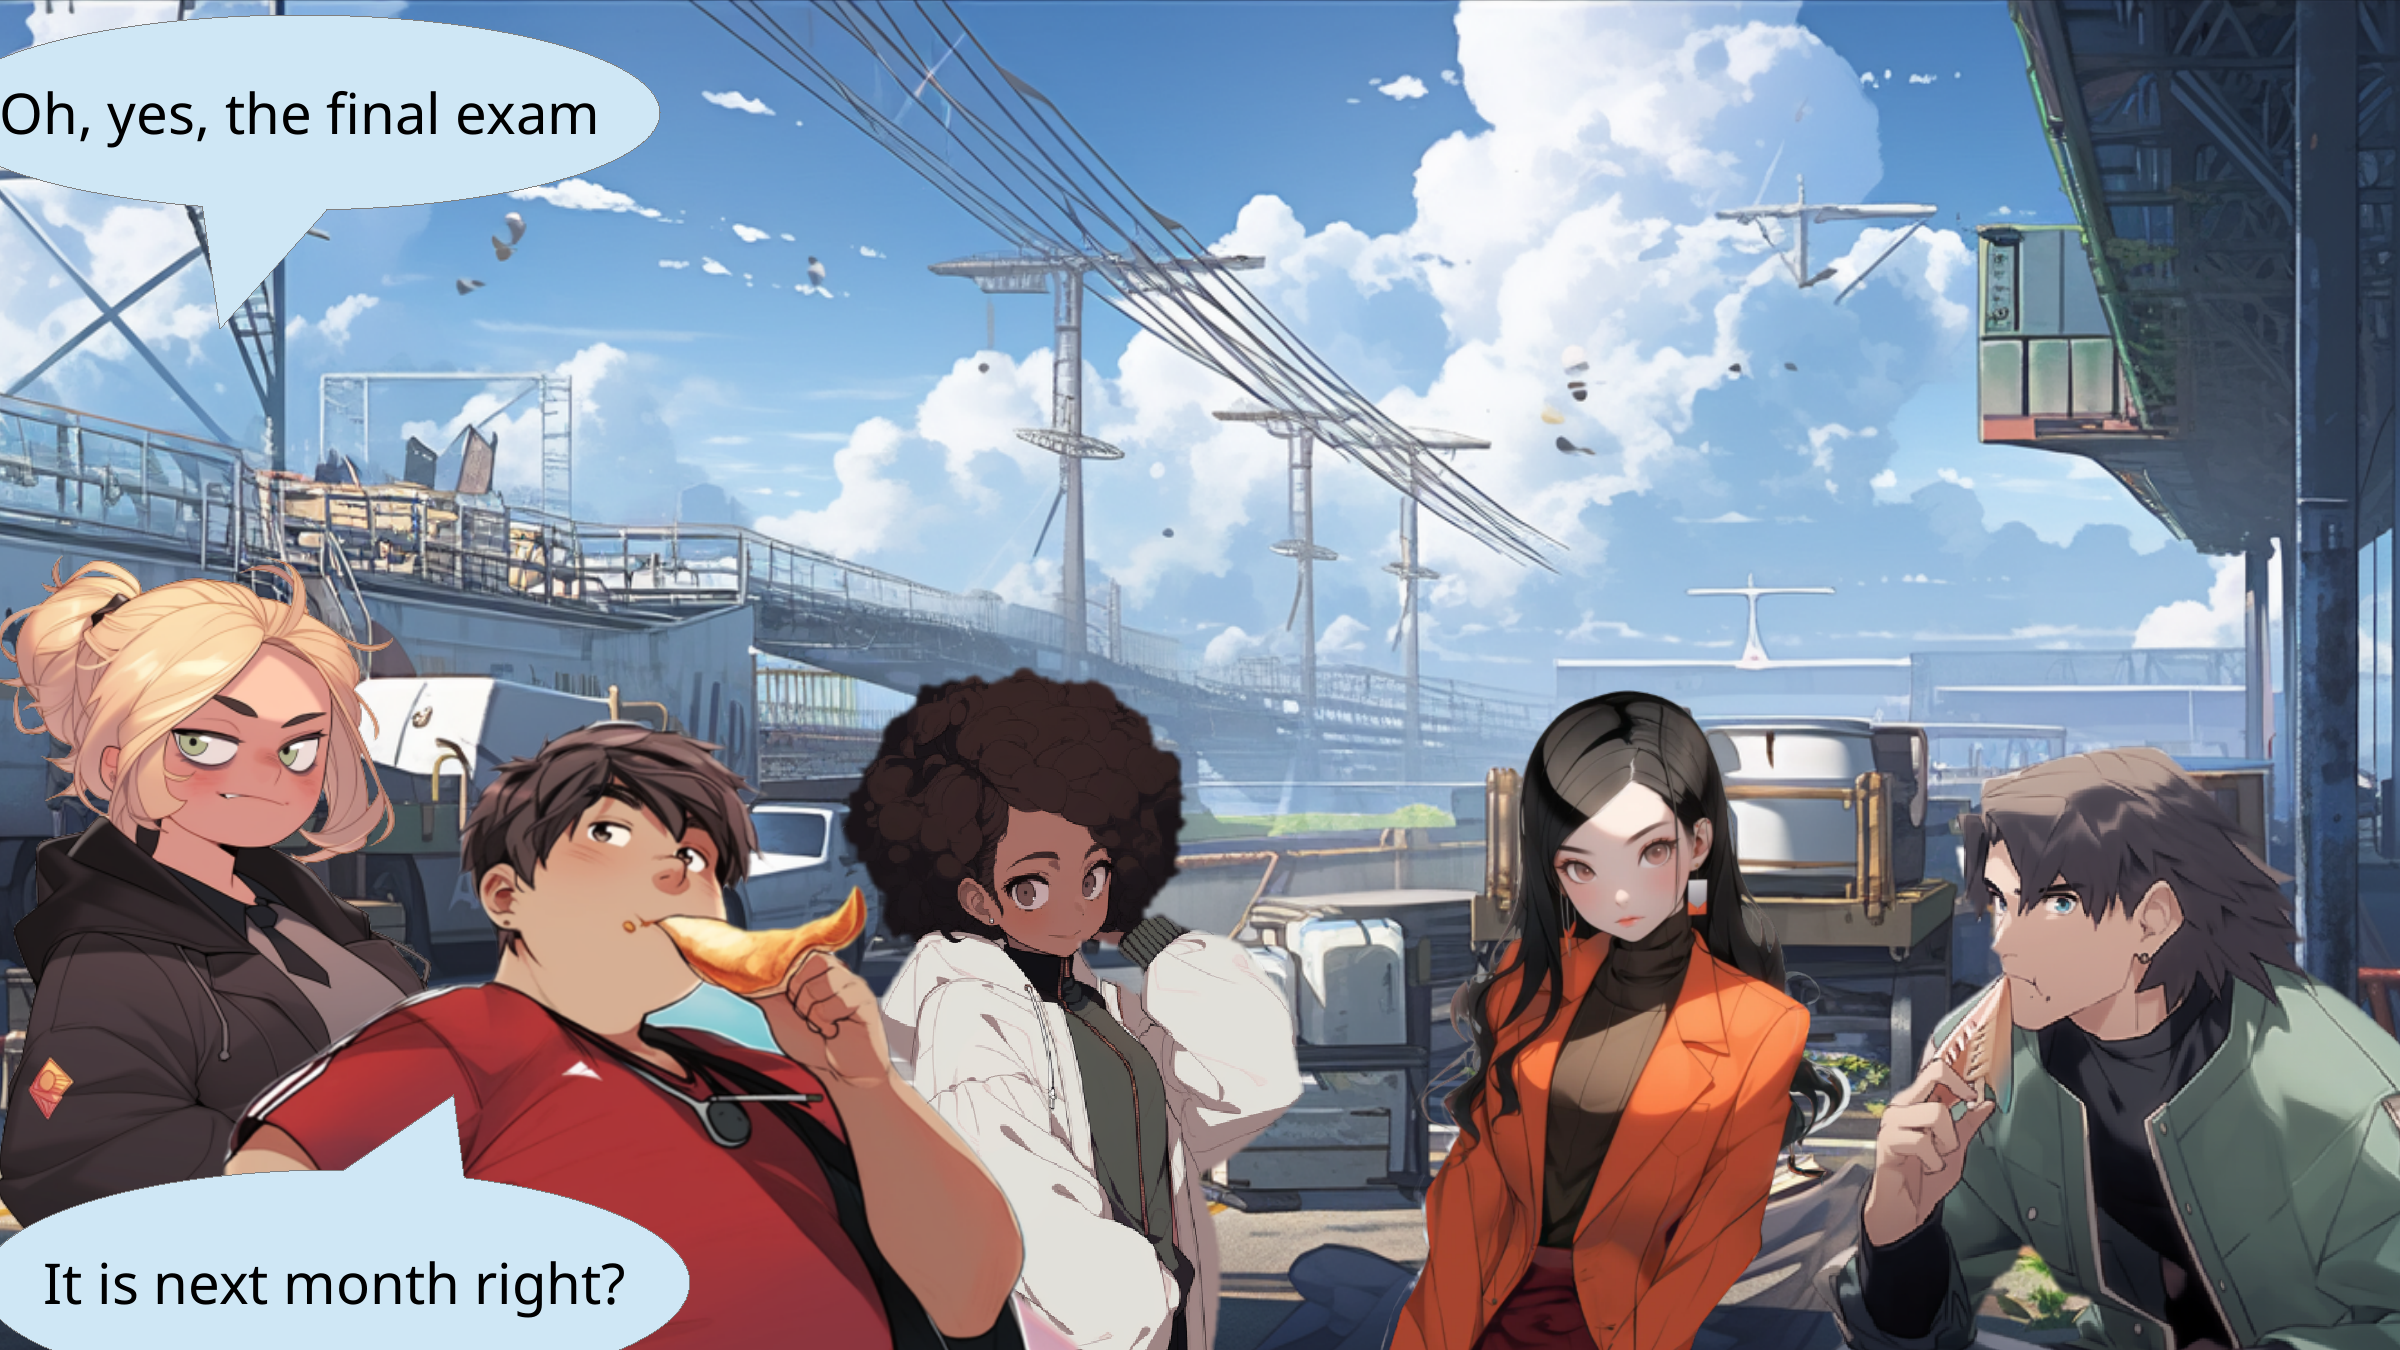

Oh, yes, the final exam
It is next month right?